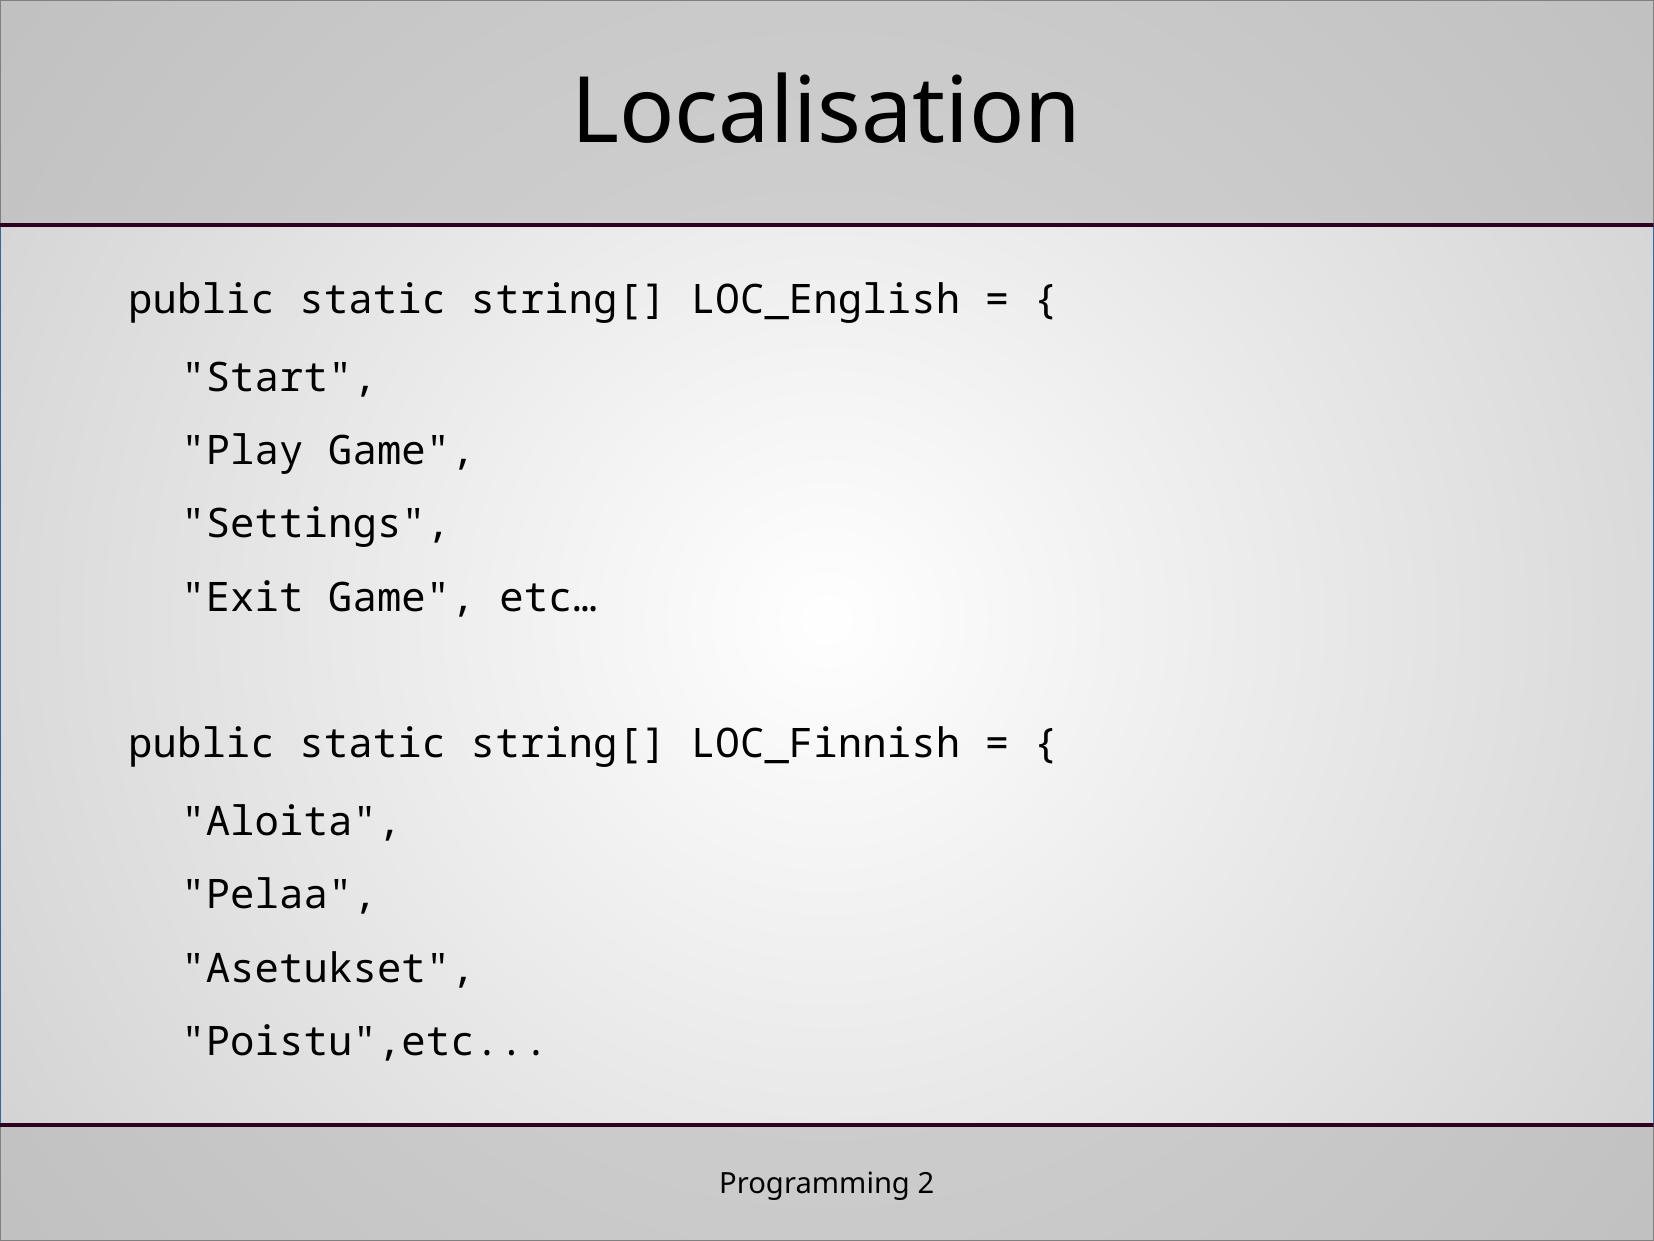

# Localisation
public static string[] LOC_English = {
"Start",
"Play Game",
"Settings",
"Exit Game", etc…
public static string[] LOC_Finnish = {
"Aloita",
"Pelaa",
"Asetukset",
"Poistu",etc...